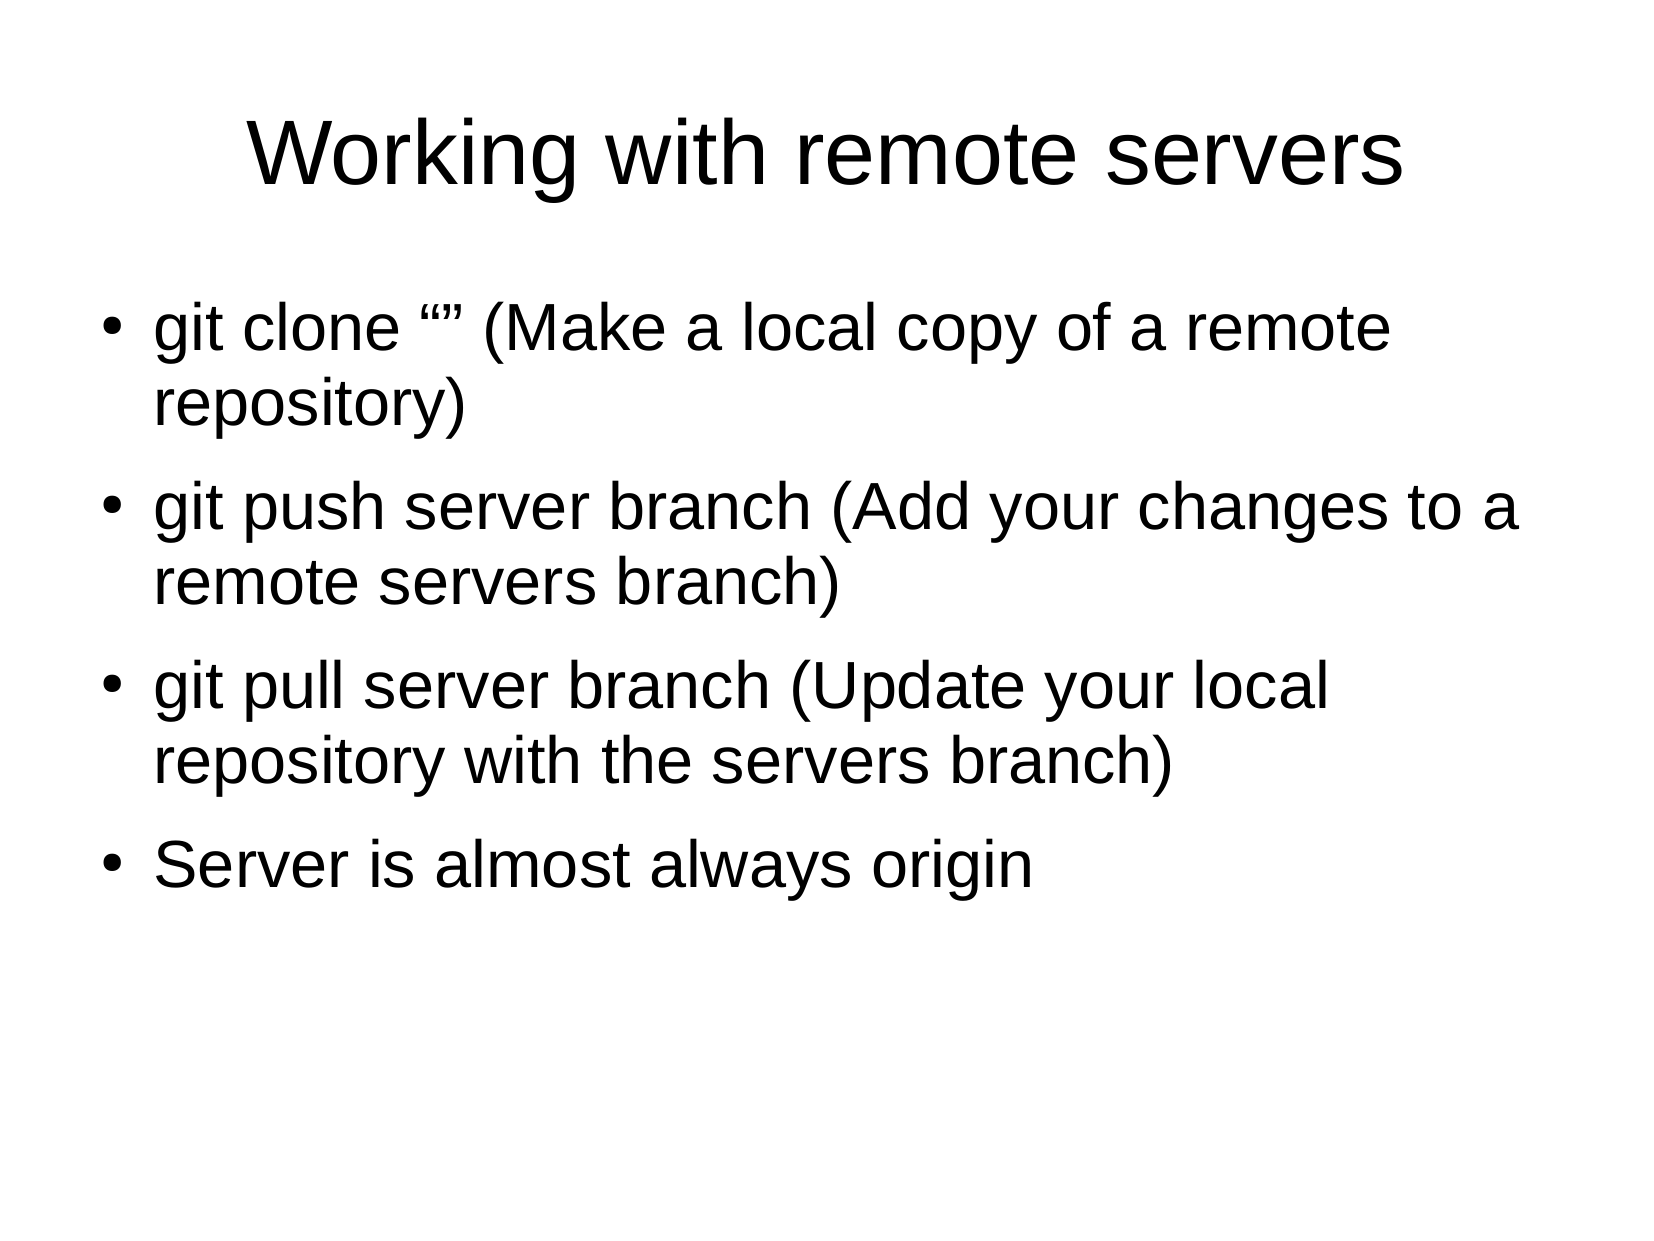

# Working with remote servers
git clone “” (Make a local copy of a remote repository)
git push server branch (Add your changes to a remote servers branch)
git pull server branch (Update your local repository with the servers branch)
Server is almost always origin